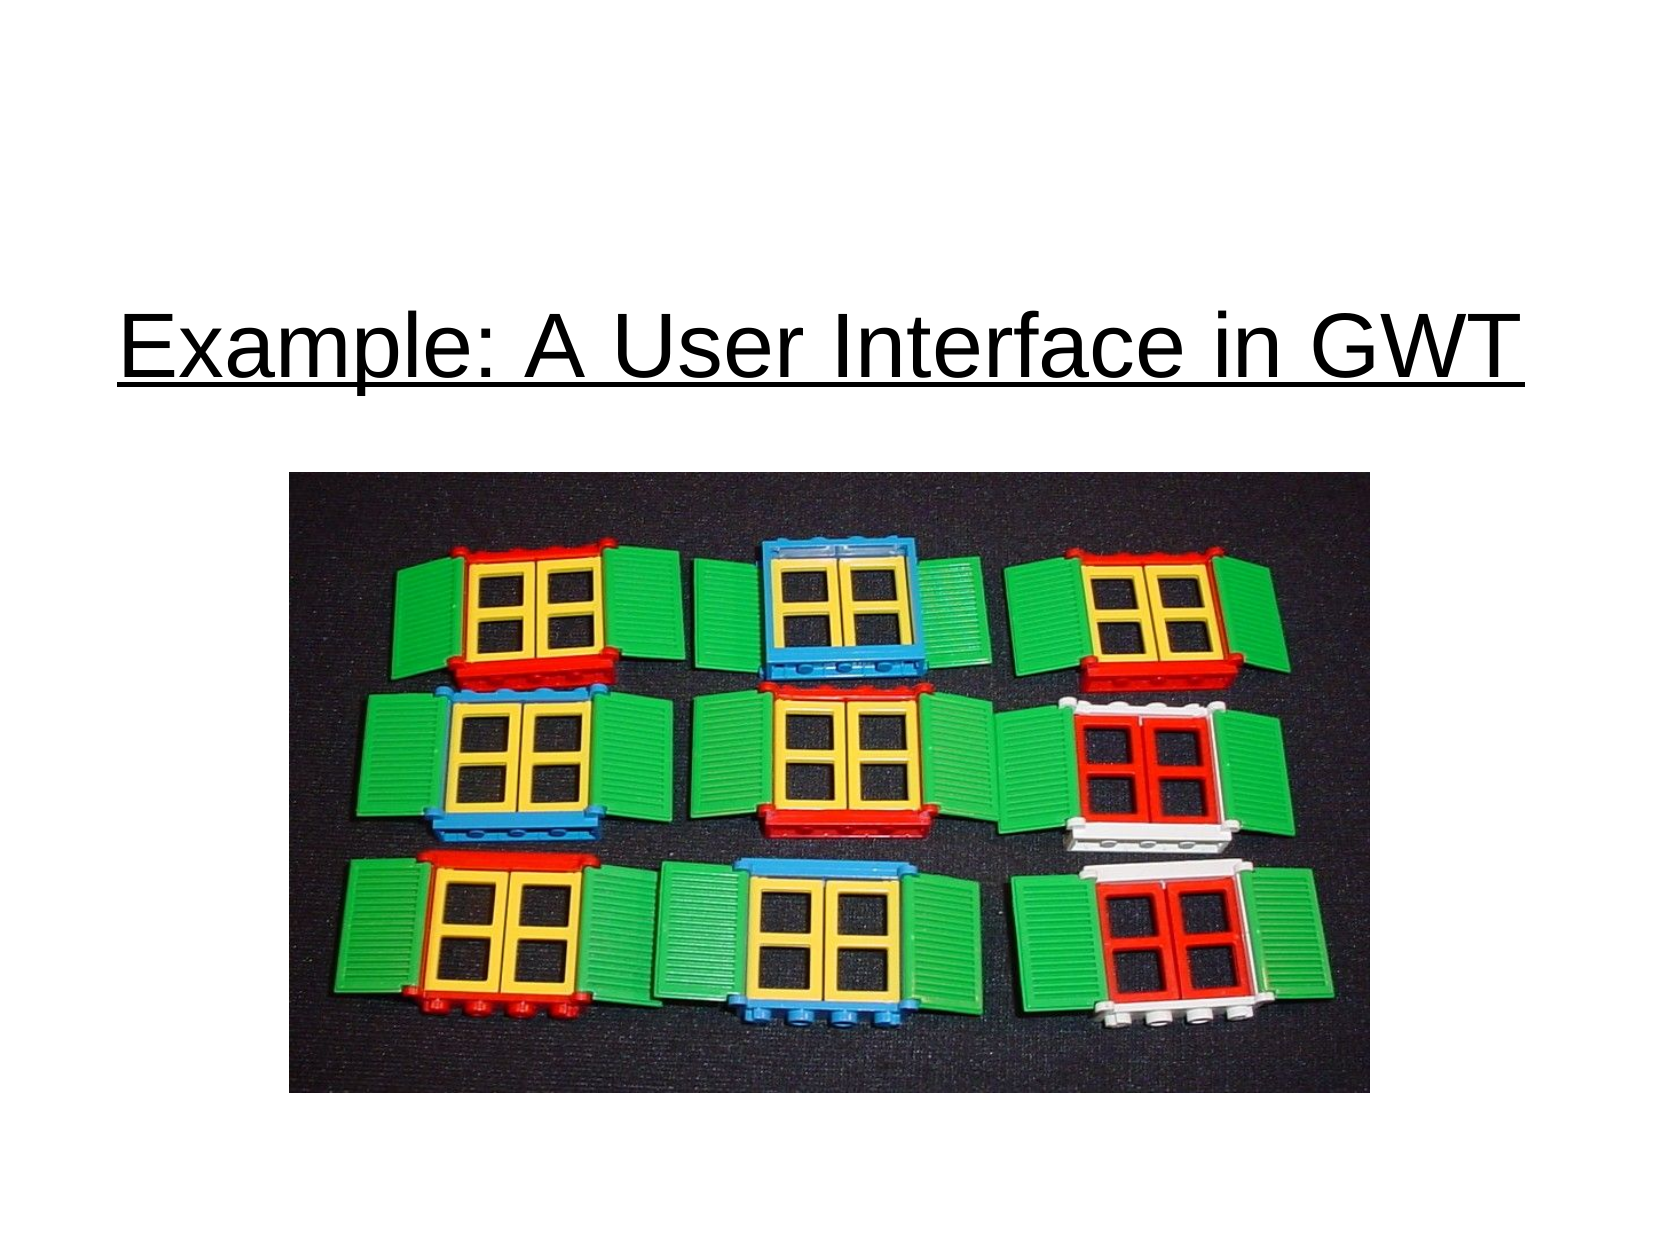

# Example: A User Interface in GWT